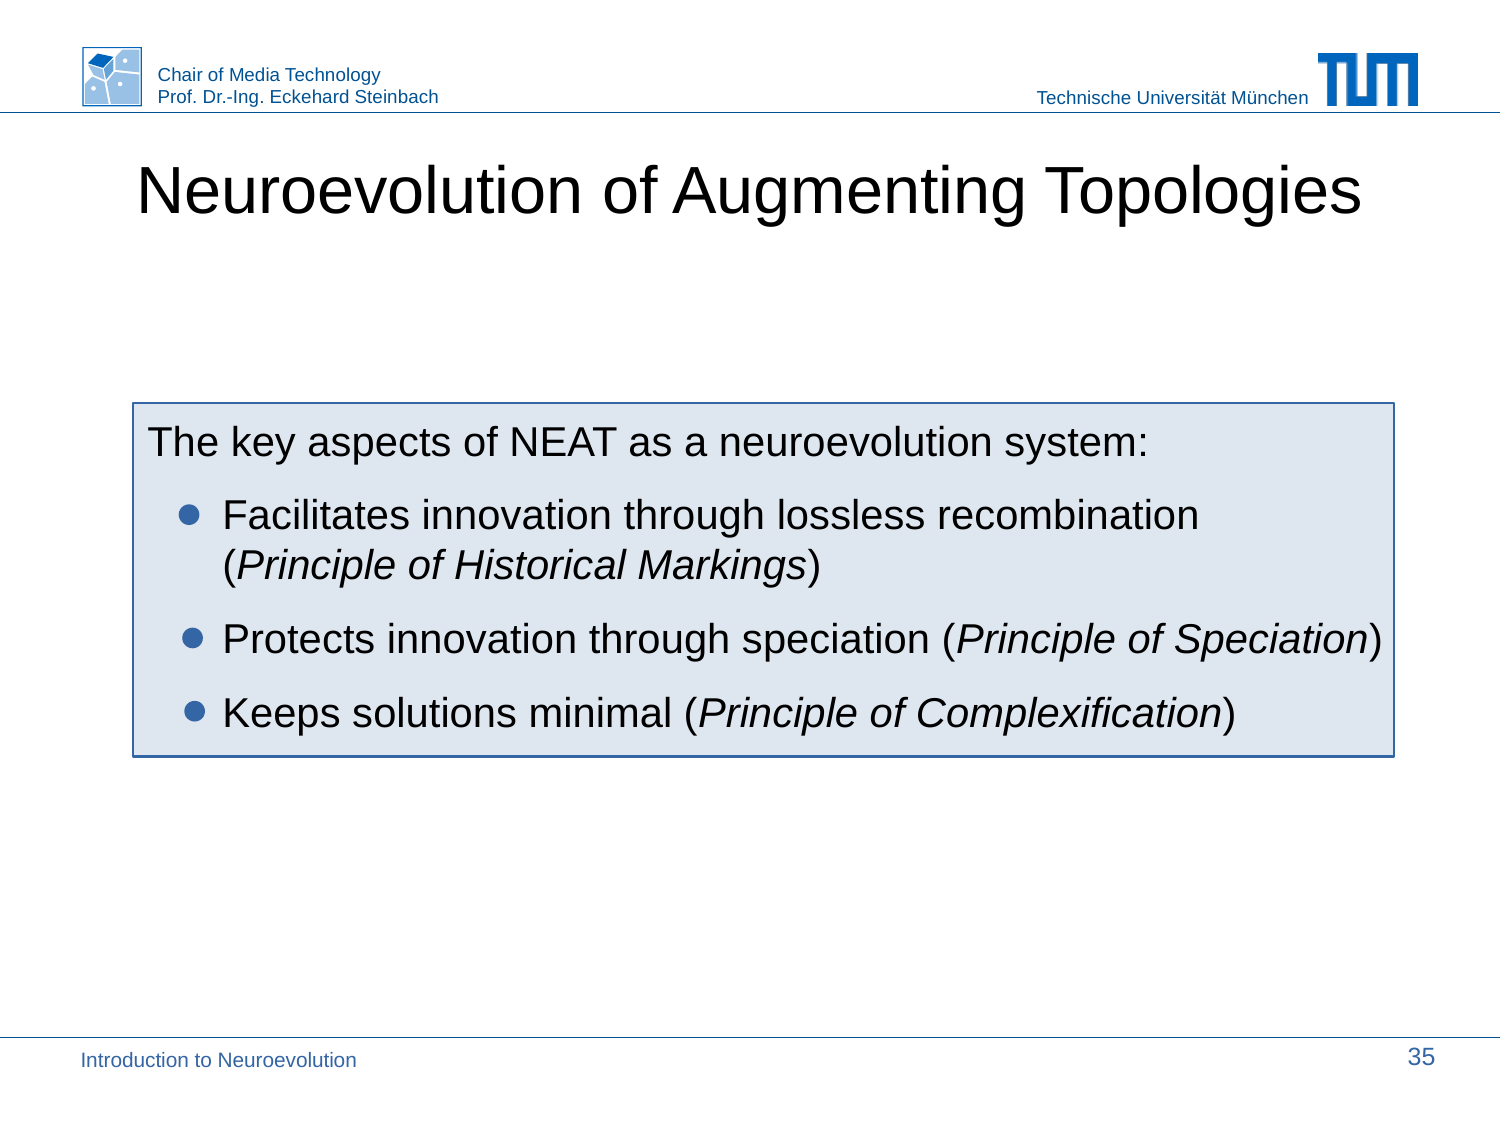

Neuroevolution of Augmenting Topologies
# The key aspects of NEAT as a neuroevolution system:
Facilitates innovation through lossless recombination (Principle of Historical Markings)
Protects innovation through speciation (Principle of Speciation)
Keeps solutions minimal (Principle of Complexification)
Introduction to Neuroevolution